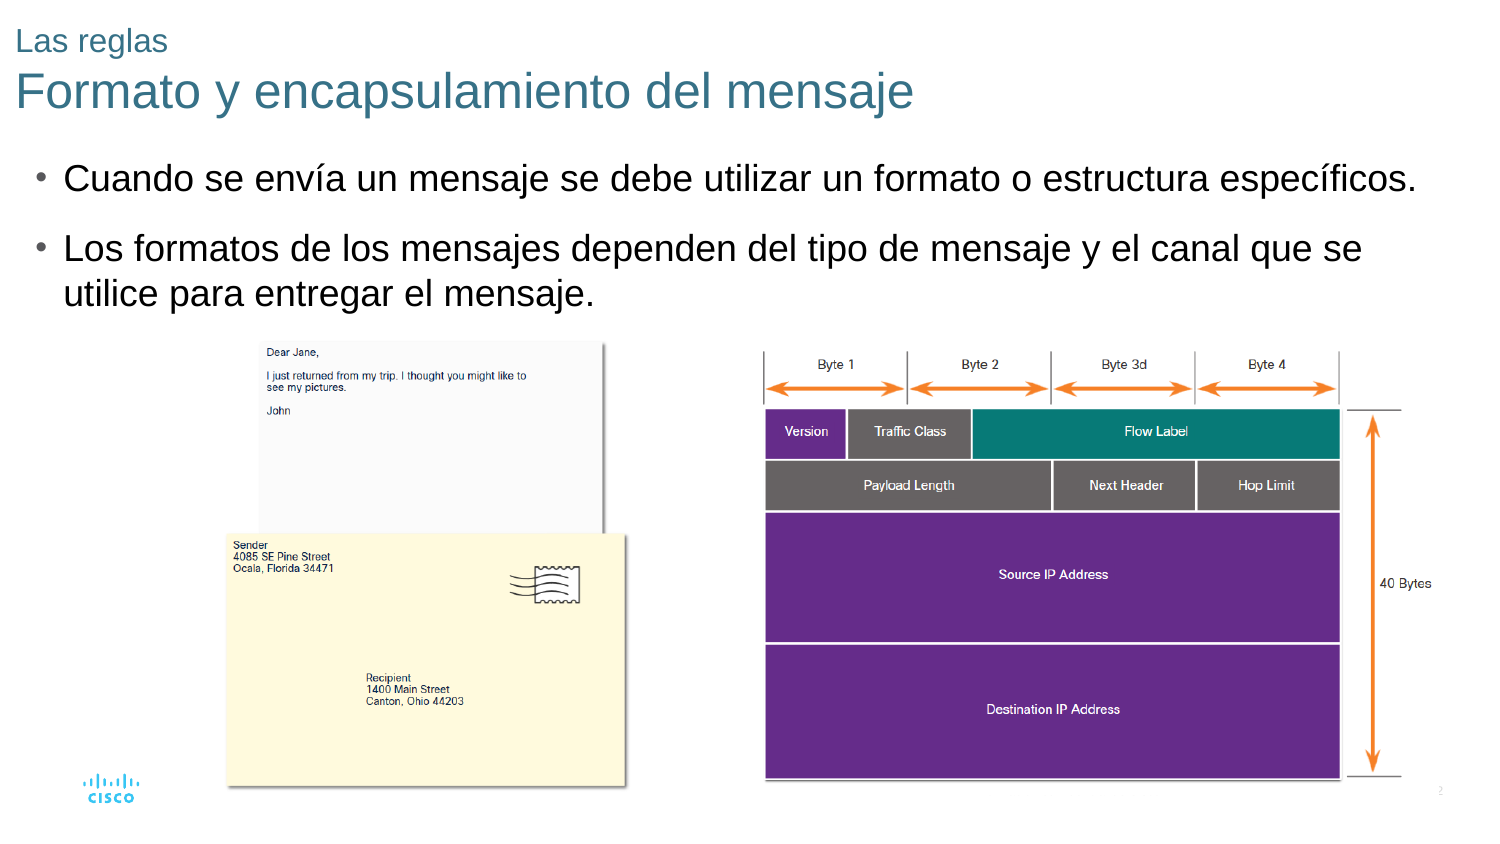

# Las reglas Formato y encapsulamiento del mensaje
Cuando se envía un mensaje se debe utilizar un formato o estructura específicos.
Los formatos de los mensajes dependen del tipo de mensaje y el canal que se utilice para entregar el mensaje.